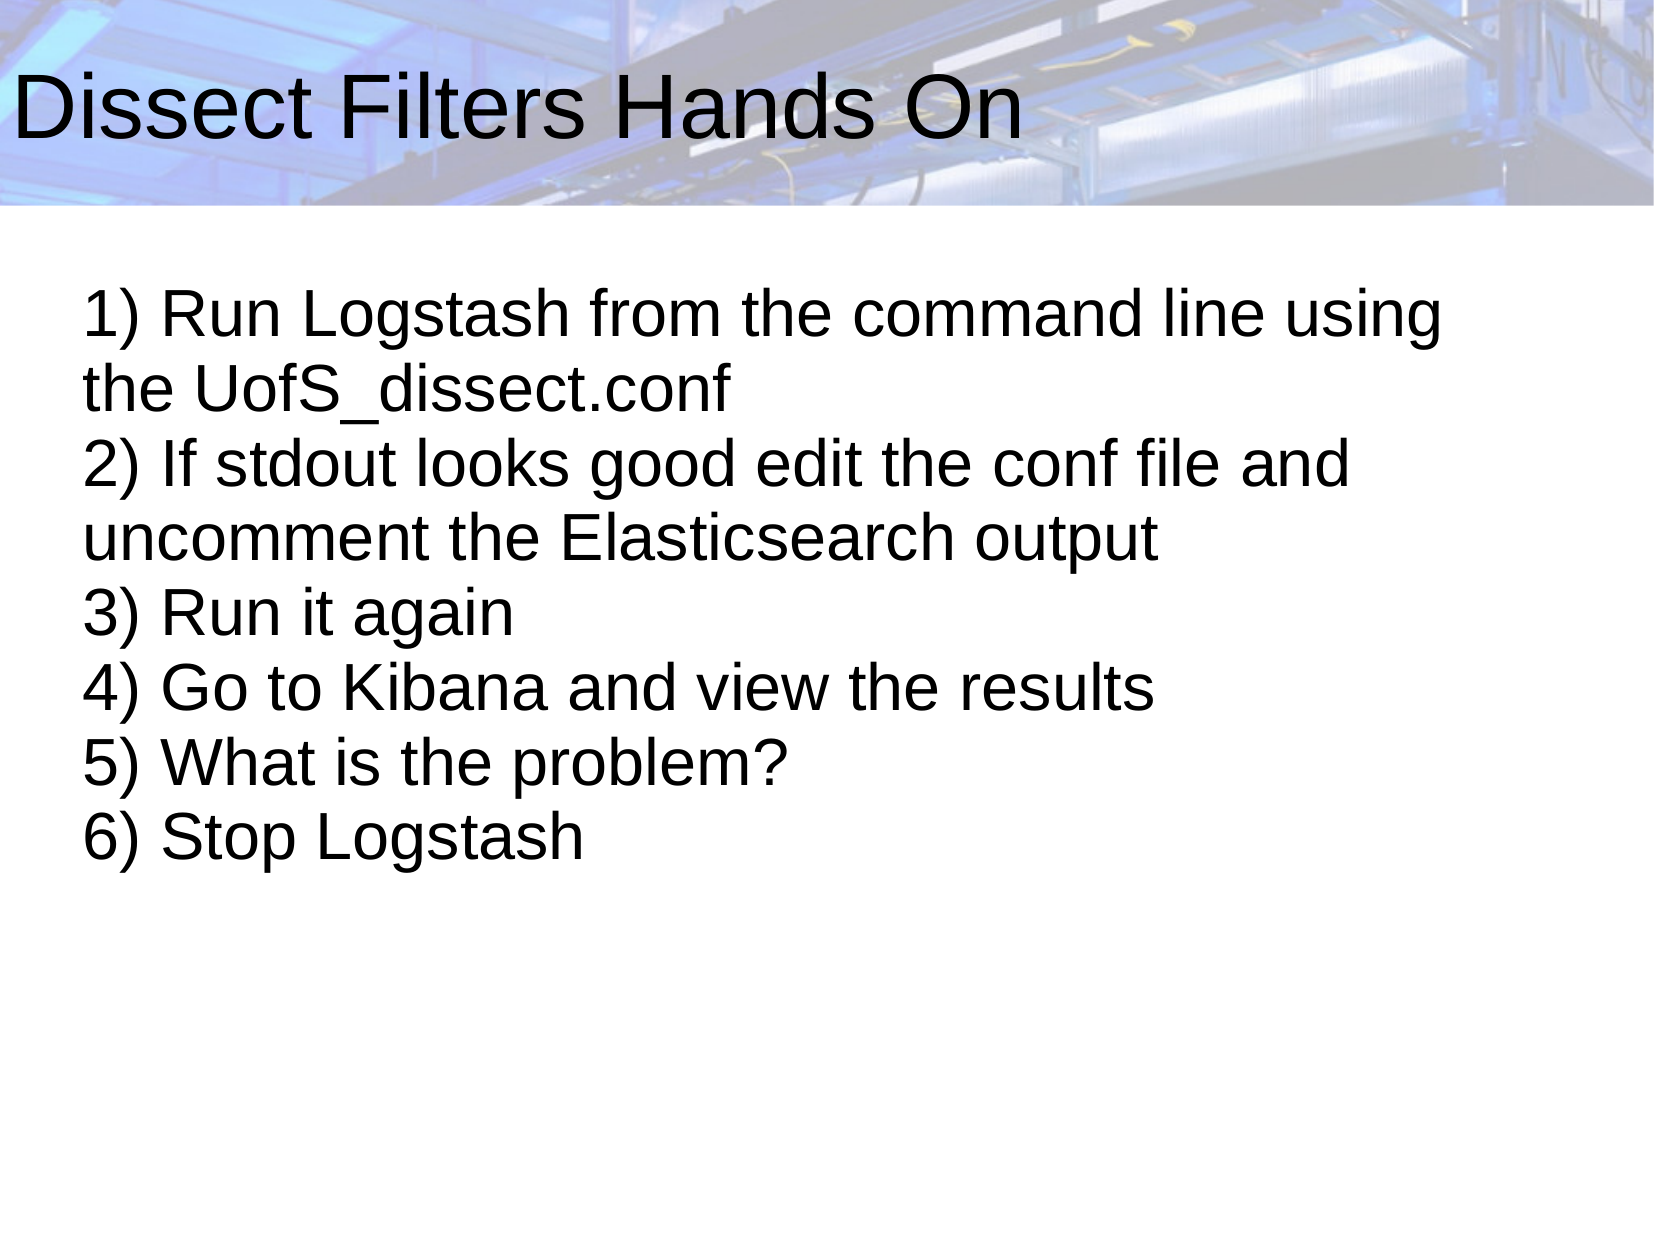

# Dissect Filters Hands On
 Run Logstash from the command line using the UofS_dissect.conf
 If stdout looks good edit the conf file and uncomment the Elasticsearch output
 Run it again
 Go to Kibana and view the results
 What is the problem?
 Stop Logstash